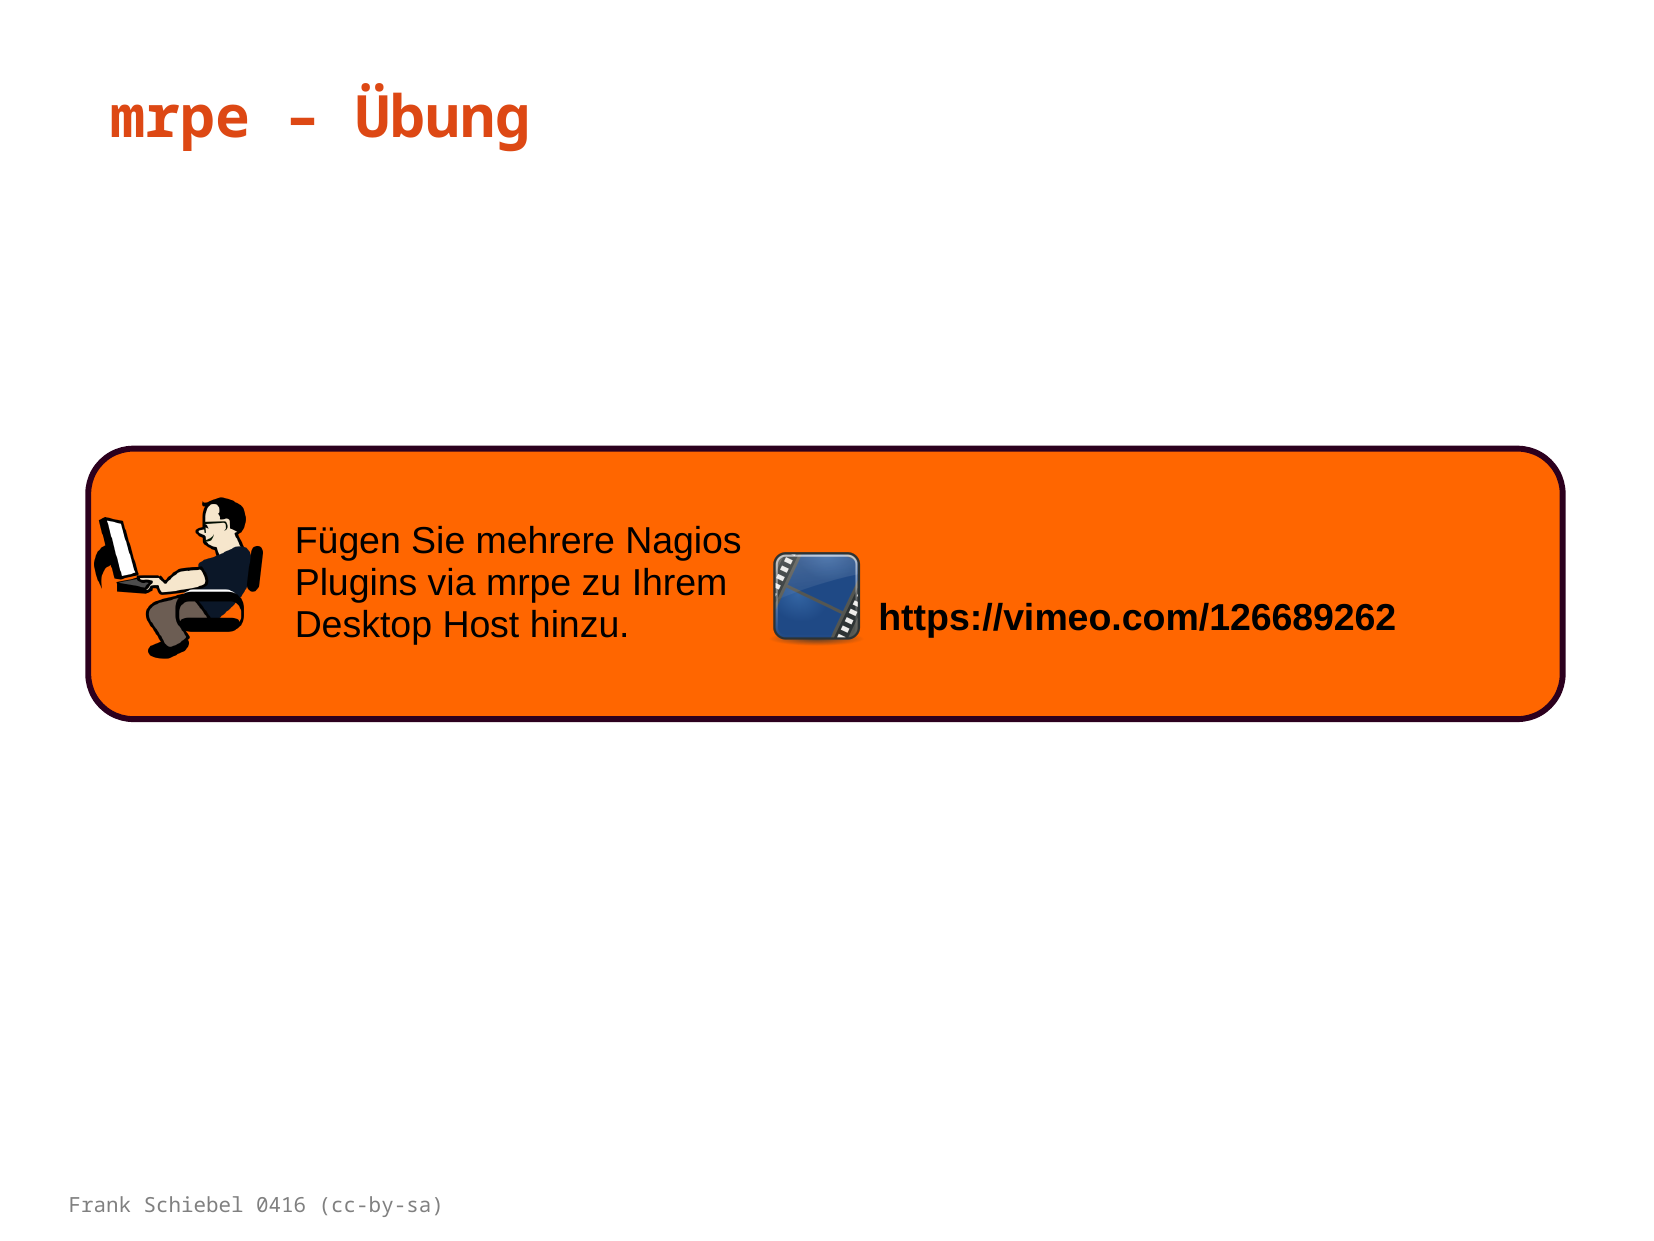

mrpe – Übung
Fügen Sie mehrere Nagios
Plugins via mrpe zu Ihrem
Desktop Host hinzu.
https://vimeo.com/126689262